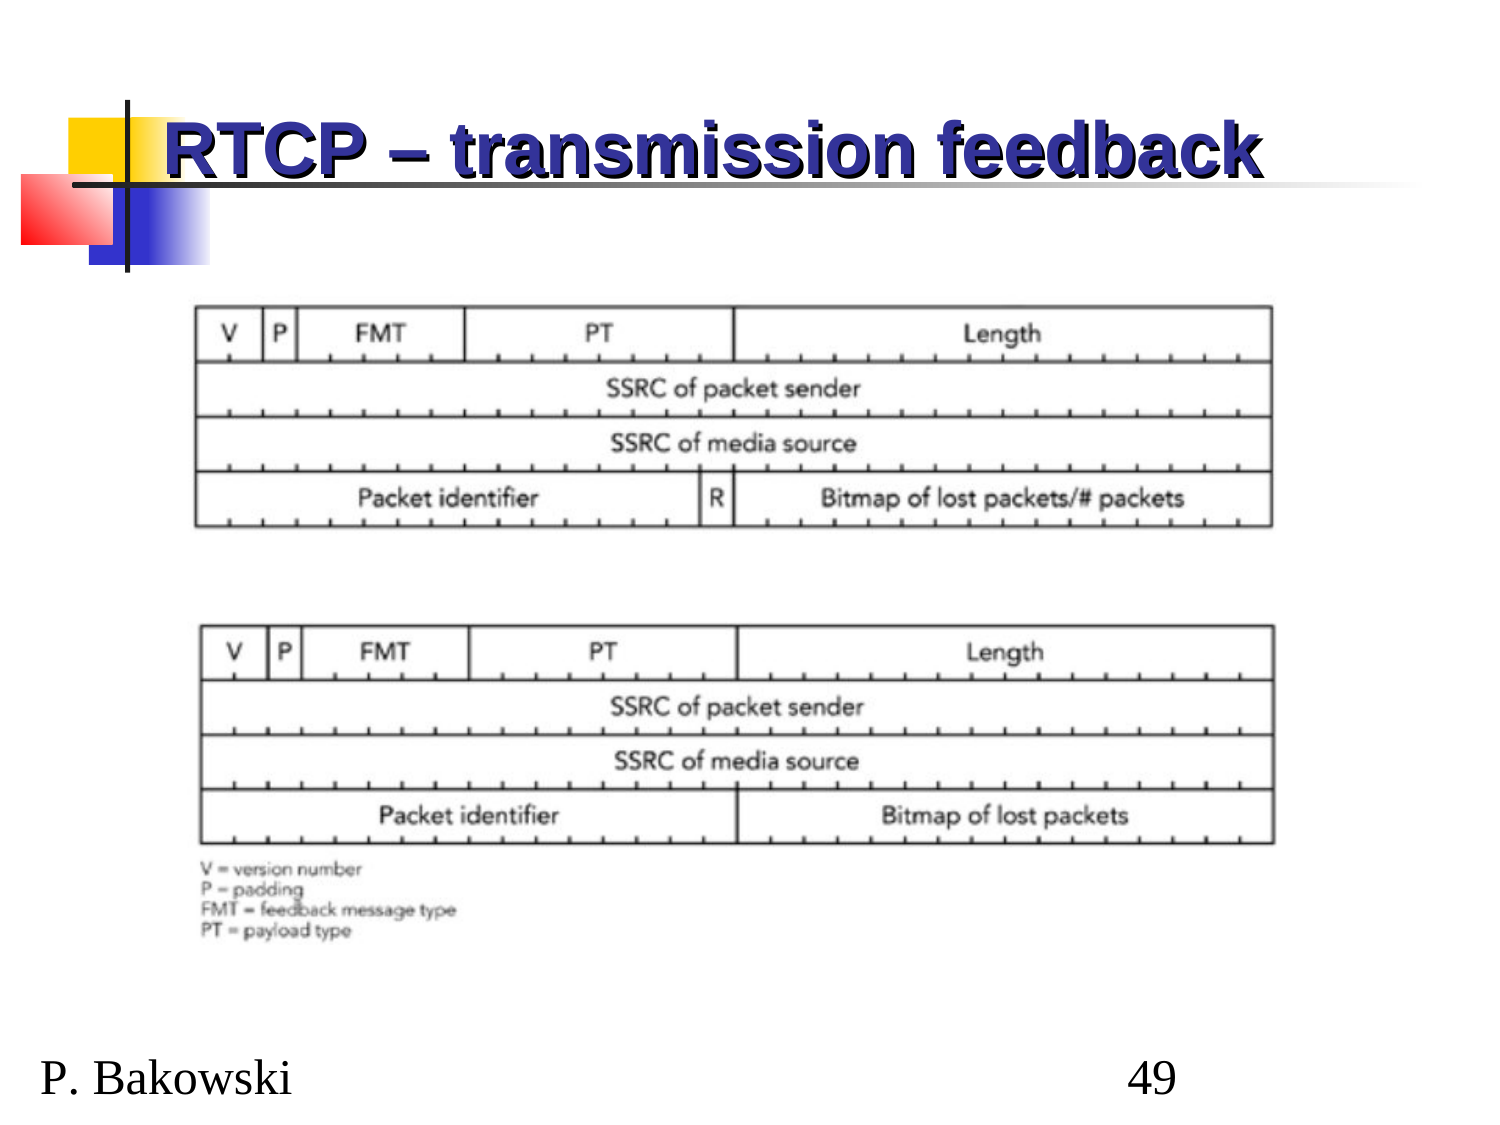

# RTCP – transmission feedback
P.Bakowski
49